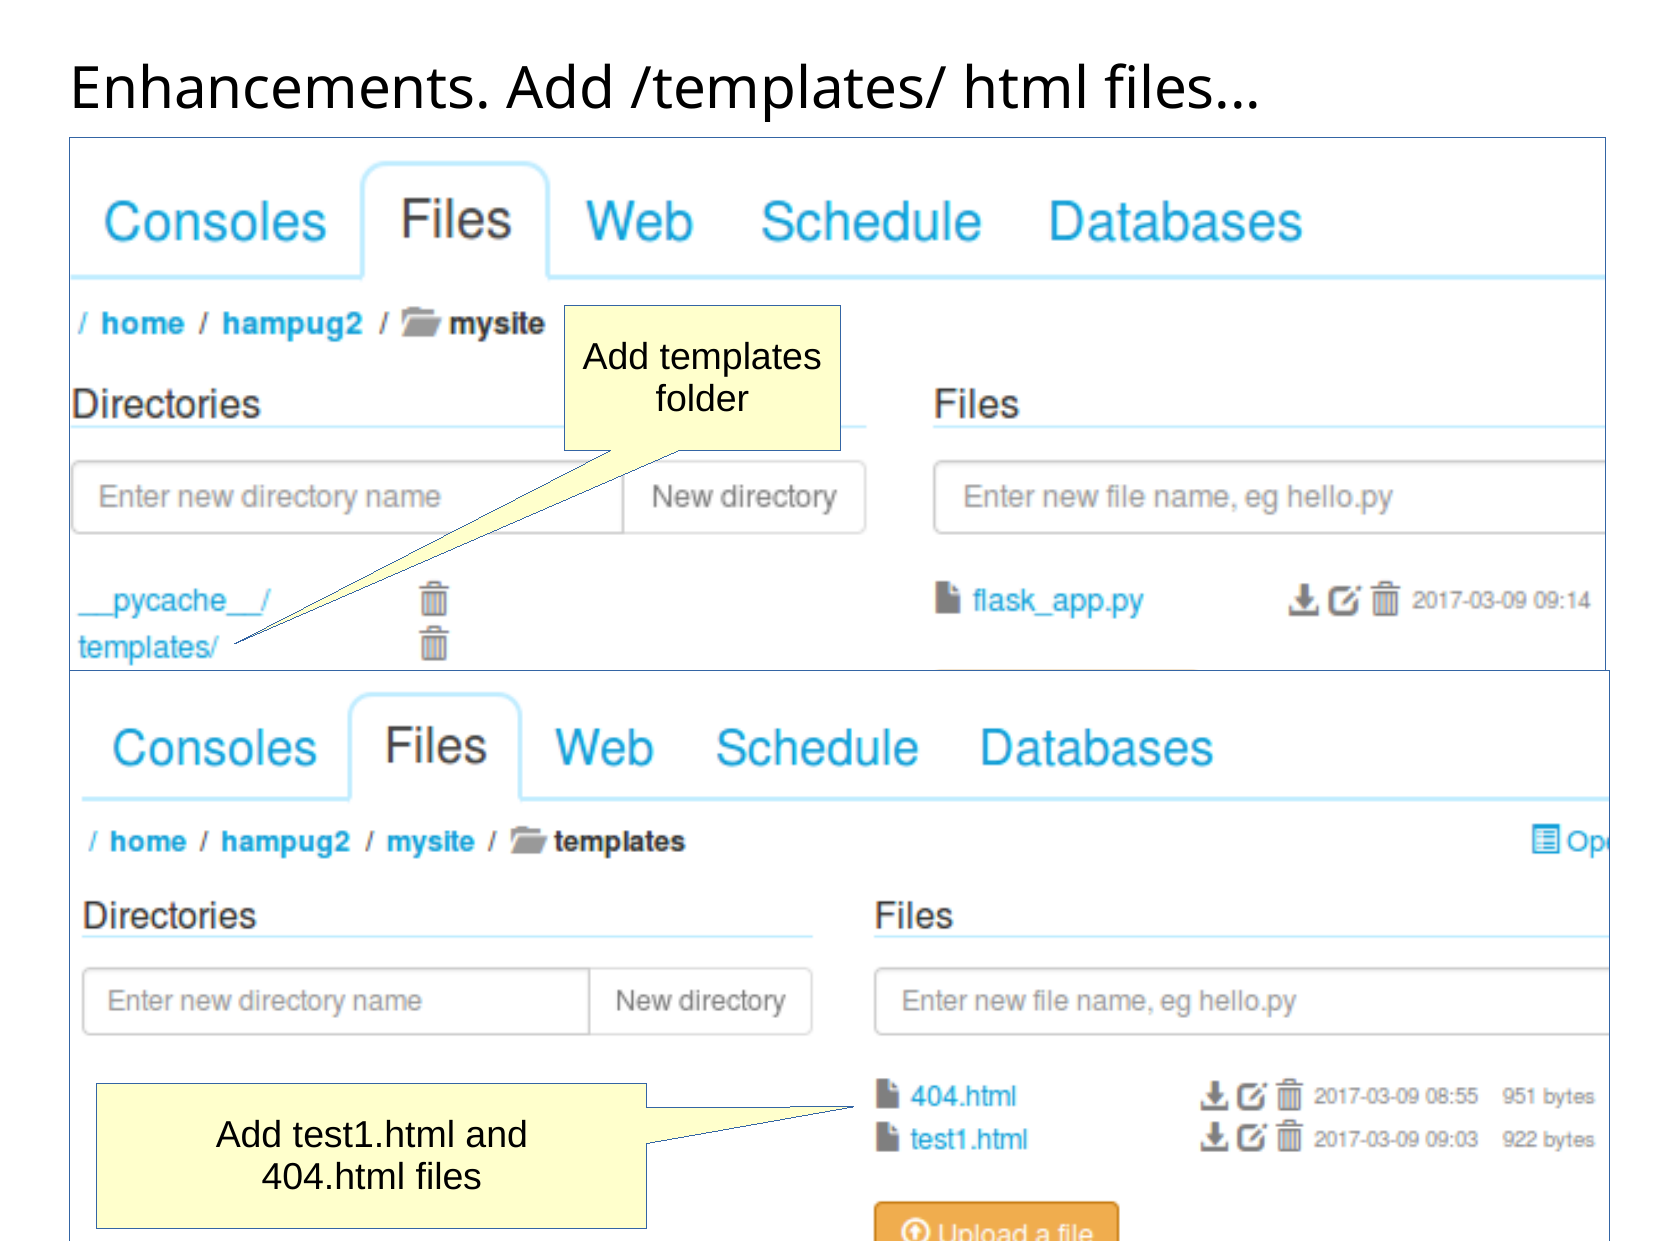

Enhancements. Add /templates/ html files...
Add templates folder
Add test1.html and
404.html files